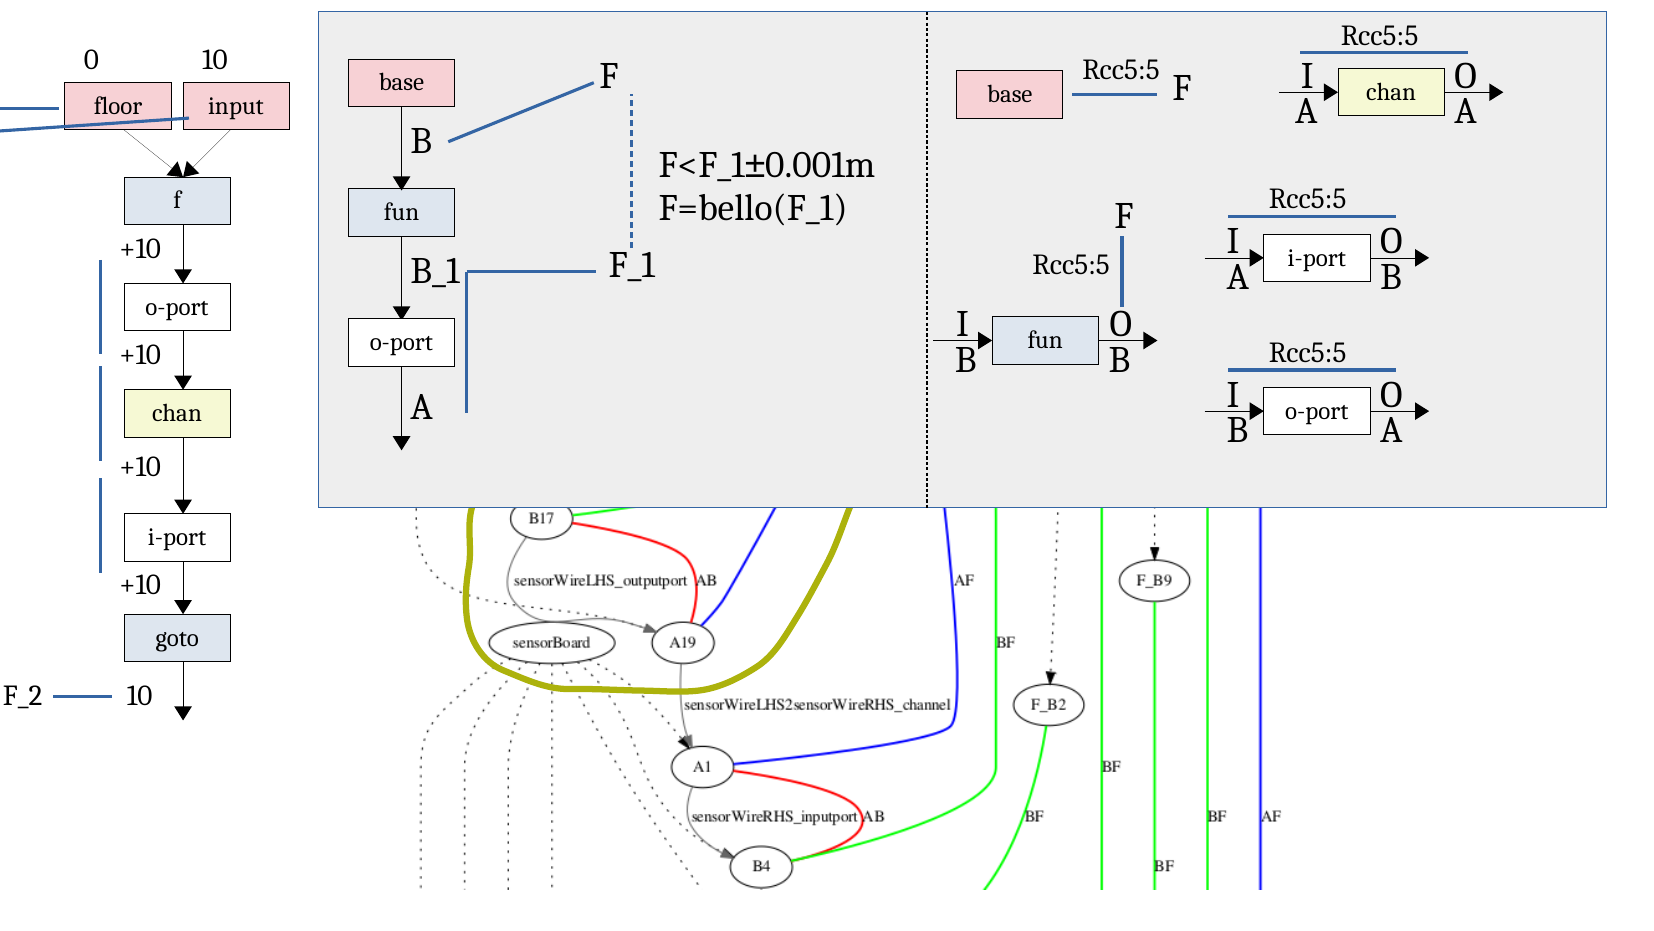

1) [f_1]/b -> [port] -> a
EQ(f,b)/\EQ(b,a)/\EQ(a,f_1) → secure (by def)
DR,DR,DR
DR,DR,EQ
DR,EQ,EQ
EQ,EQ,EQ
EQ,DR,EQ
…
2) a ->[chan] -> a_o
EQ(a,a_o) -> secure (by def)
DR(a,a_o) - unsec
EQ(a,a_o) – sec
3) b_i -> [funblock] -> b_o/f_2
EQ(b_o,f_2)
Rcc5:5
0
10
Rcc5:5
I
O
F
base
F
chan
base
F_0
floor
input
A
A
B
F_1
F<F_1±0.001m
F=bello(F_1)
Rcc5:5
f
F
fun
I
O
+10
i-port
F_1
Rcc5:5
B_1
A
B
o-port
I
O
fun
o-port
Rcc5:5
+10
B
B
I
O
A
o-port
chan
B
A
+10
i-port
+10
goto
10
F_2